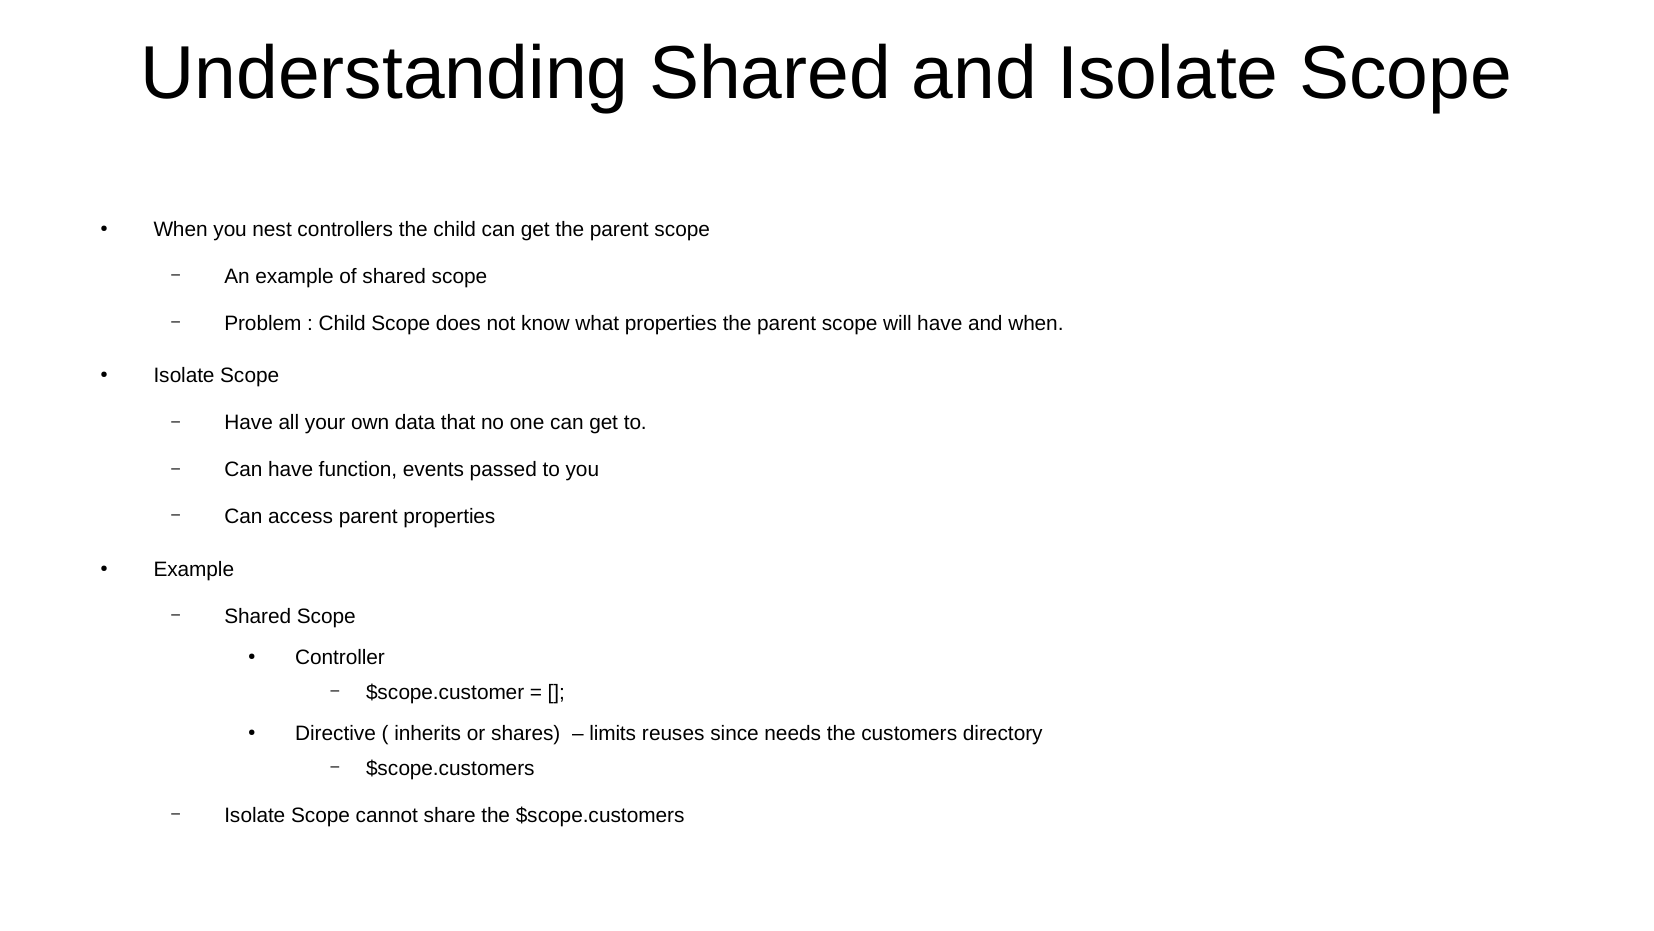

# Understanding Shared and Isolate Scope
When you nest controllers the child can get the parent scope
An example of shared scope
Problem : Child Scope does not know what properties the parent scope will have and when.
Isolate Scope
Have all your own data that no one can get to.
Can have function, events passed to you
Can access parent properties
Example
Shared Scope
Controller
$scope.customer = [];
Directive ( inherits or shares) – limits reuses since needs the customers directory
$scope.customers
Isolate Scope cannot share the $scope.customers